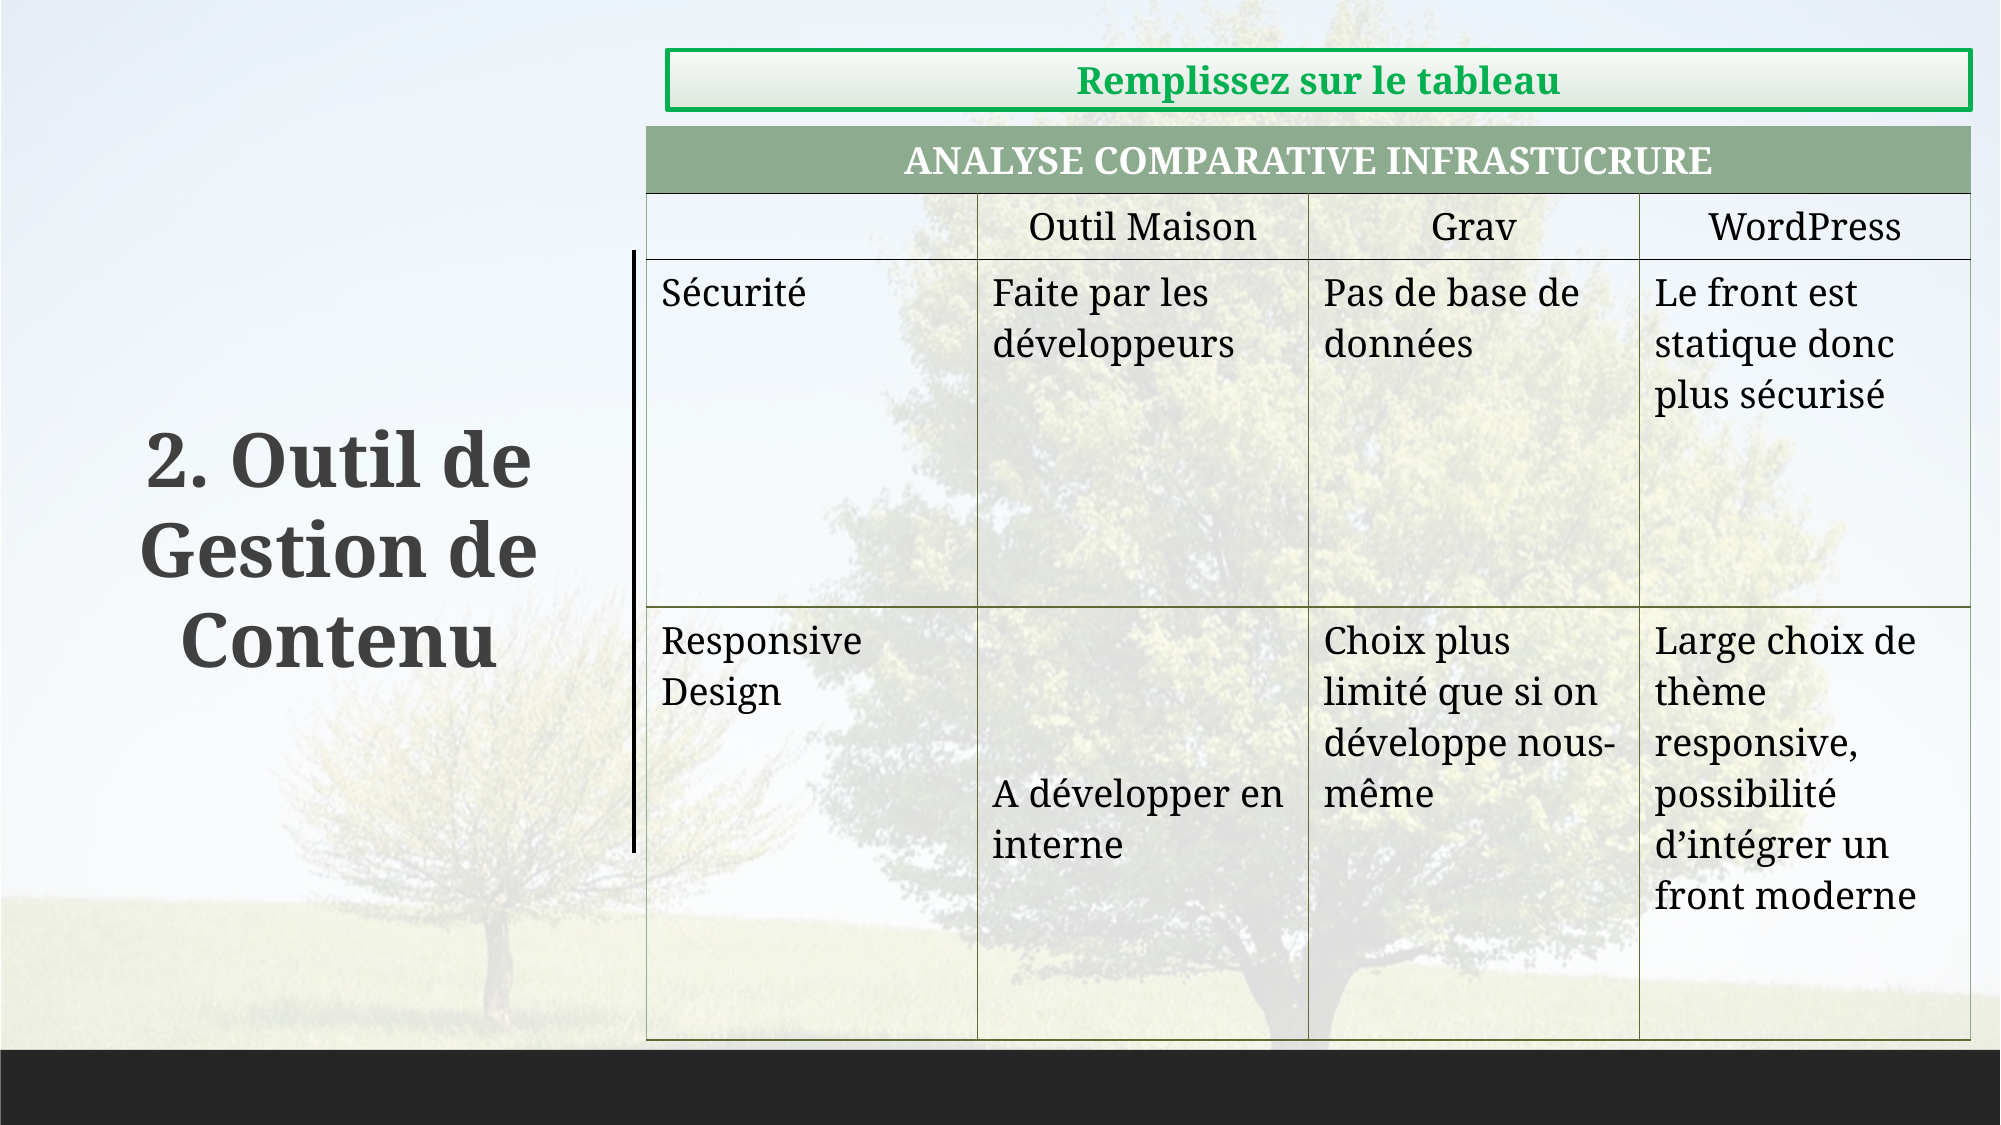

Remplissez sur le tableau
| ANALYSE COMPARATIVE INFRASTUCRURE | | | |
| --- | --- | --- | --- |
| | Outil Maison | Grav | WordPress |
| Sécurité | Faite par les développeurs | Pas de base de données | Le front est statique donc plus sécurisé |
| Responsive Design | A développer en interne | Choix plus limité que si on développe nous-même | Large choix de thème responsive, possibilité d’intégrer un front moderne |
# 2. Outil de Gestion de Contenu